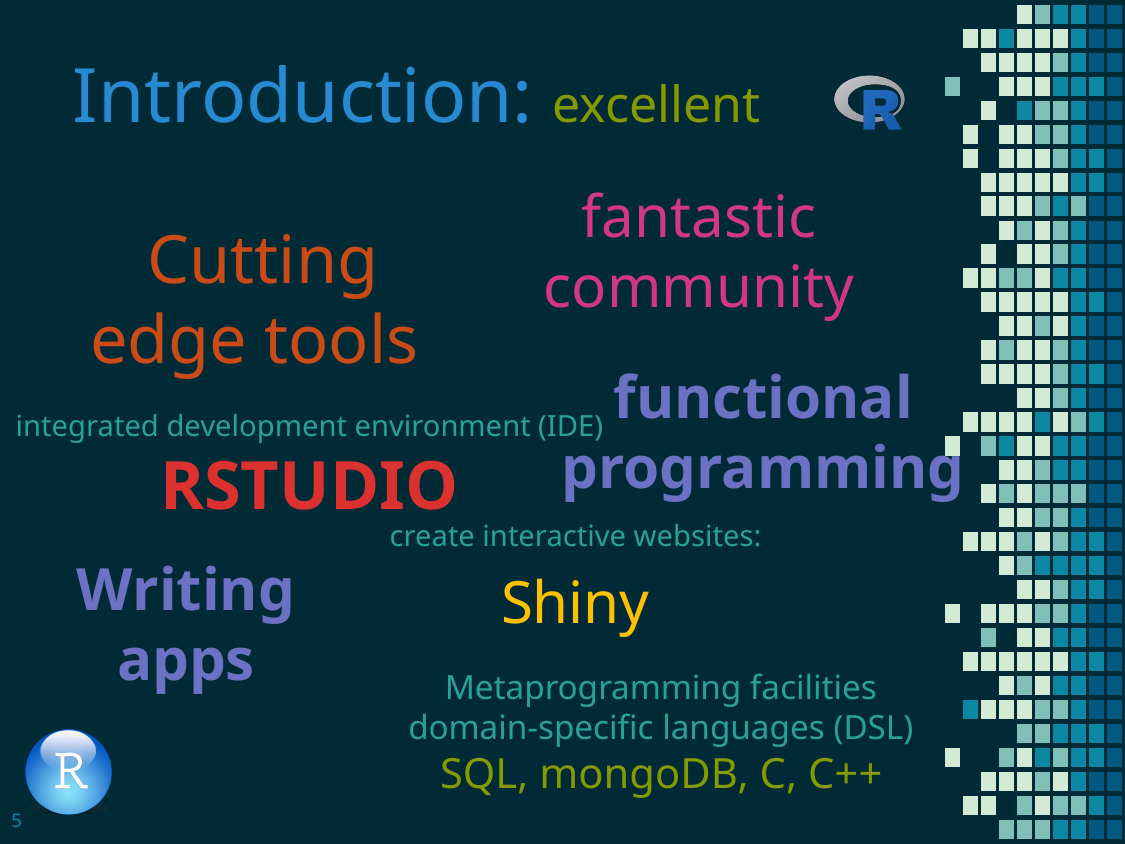

# Introduction: excellent
fantastic community
Cutting edge tools
functional programming
integrated development environment (IDE)
RSTUDIO
create interactive websites:
Shiny
Writing
apps
Metaprogramming facilities
domain-specific languages (DSL)
SQL, mongoDB, C, C++
5